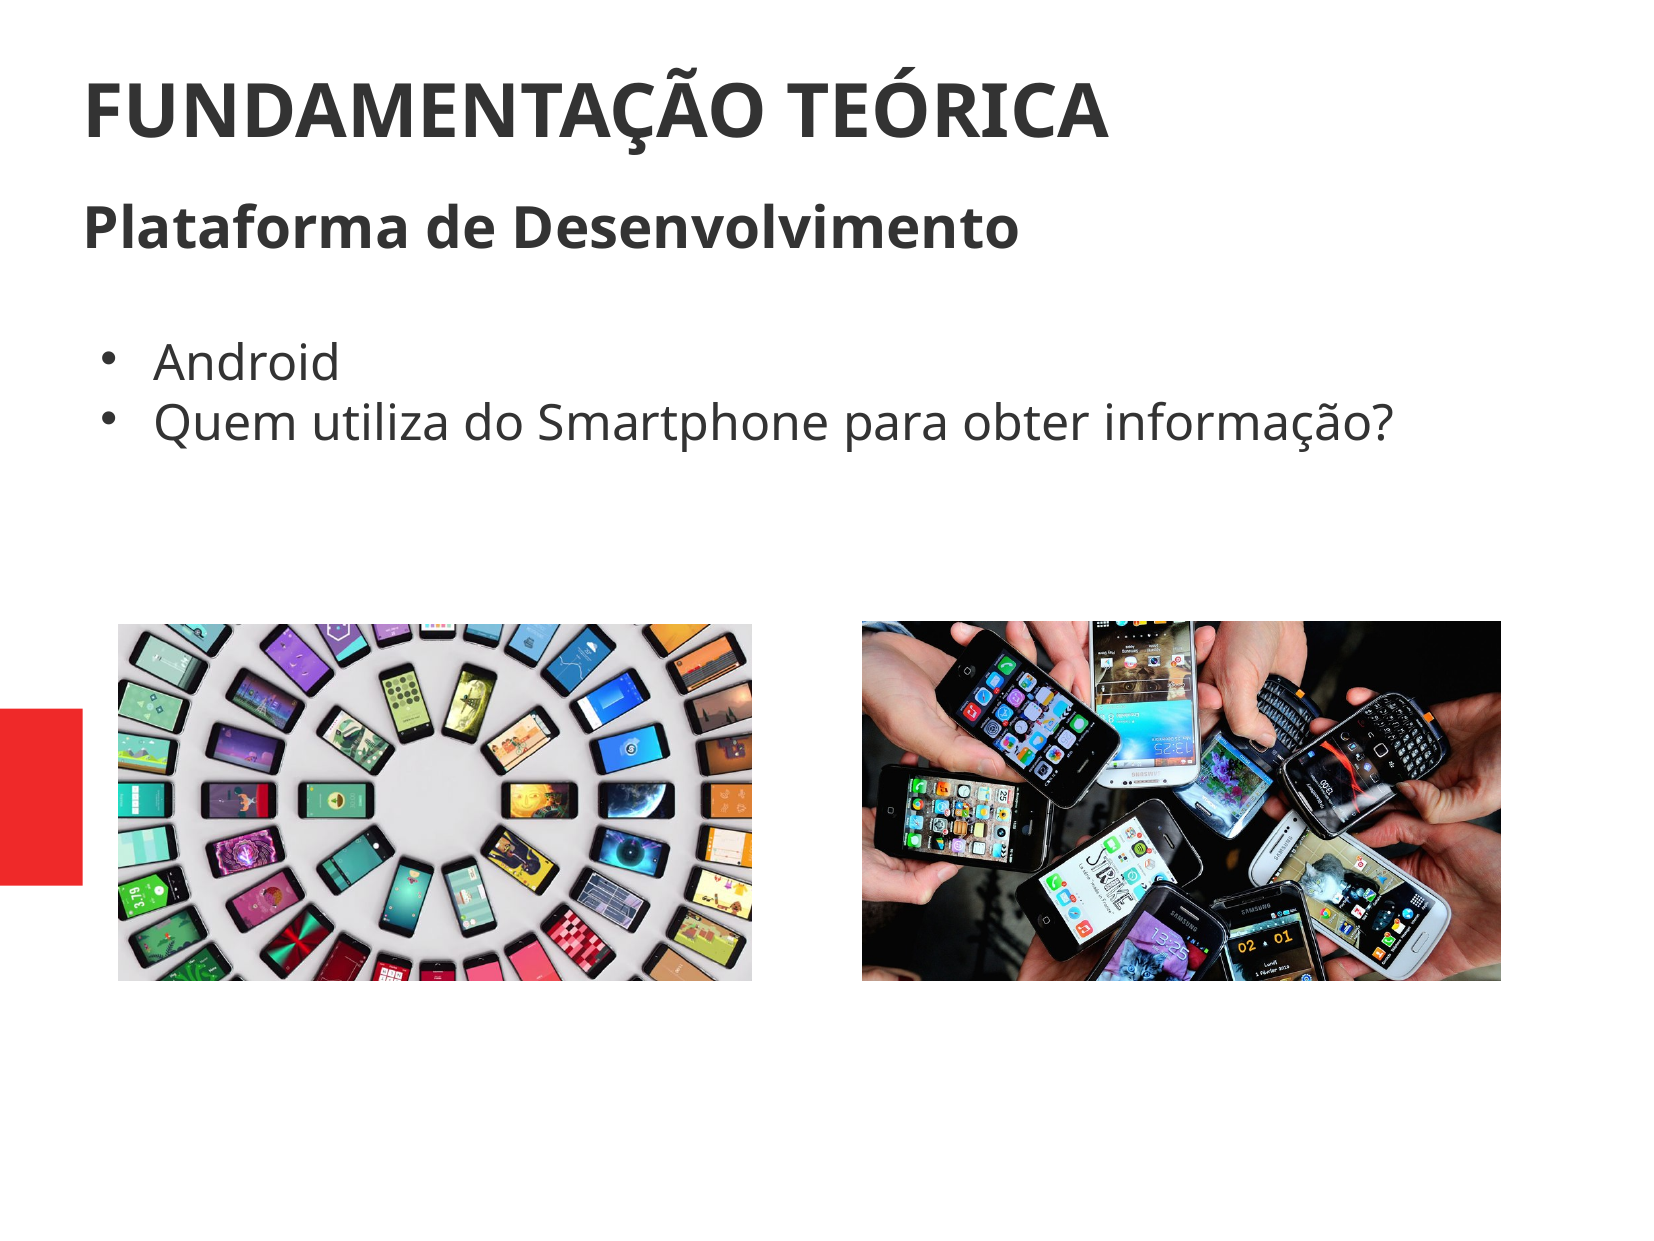

FUNDAMENTAÇÃO TEÓRICA
Plataforma de Desenvolvimento
Android
Quem utiliza do Smartphone para obter informação?